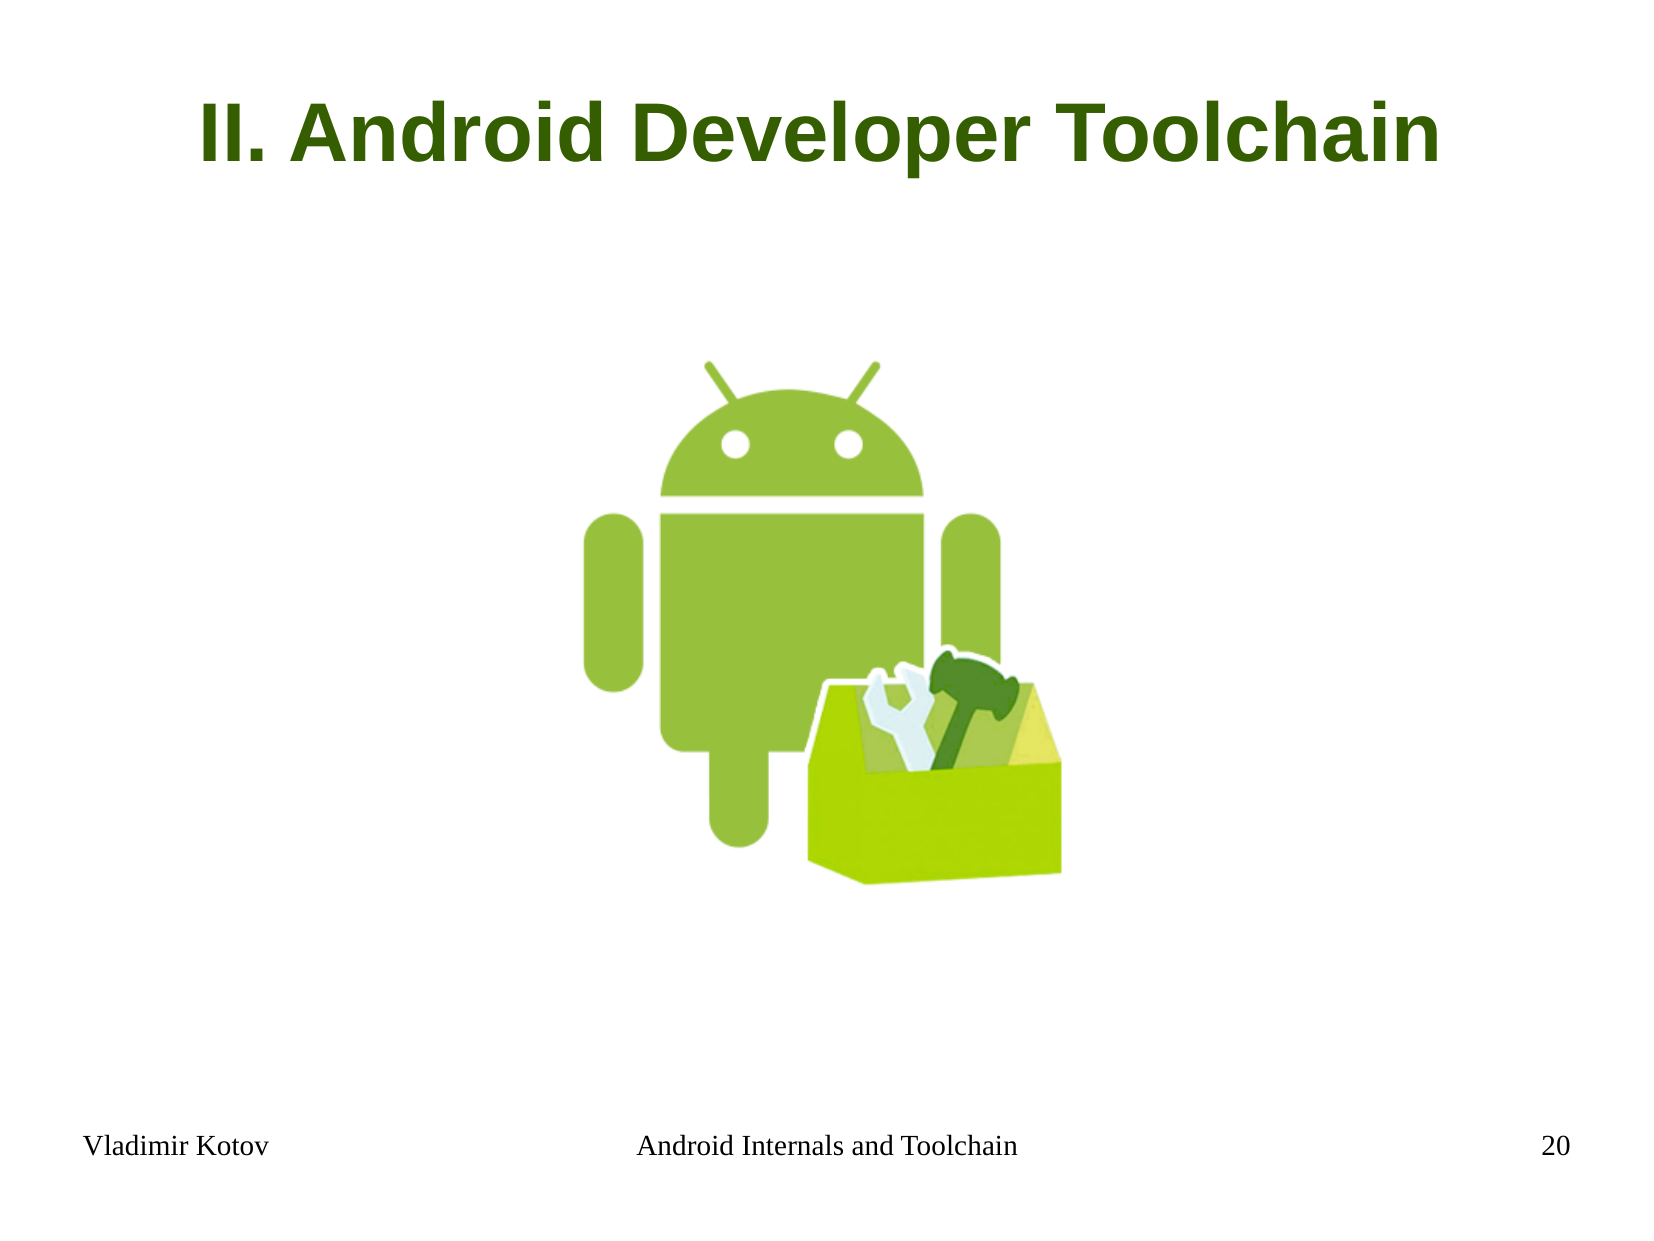

# II. Android Developer Toolchain
Vladimir Kotov
Android Internals and Toolchain
20